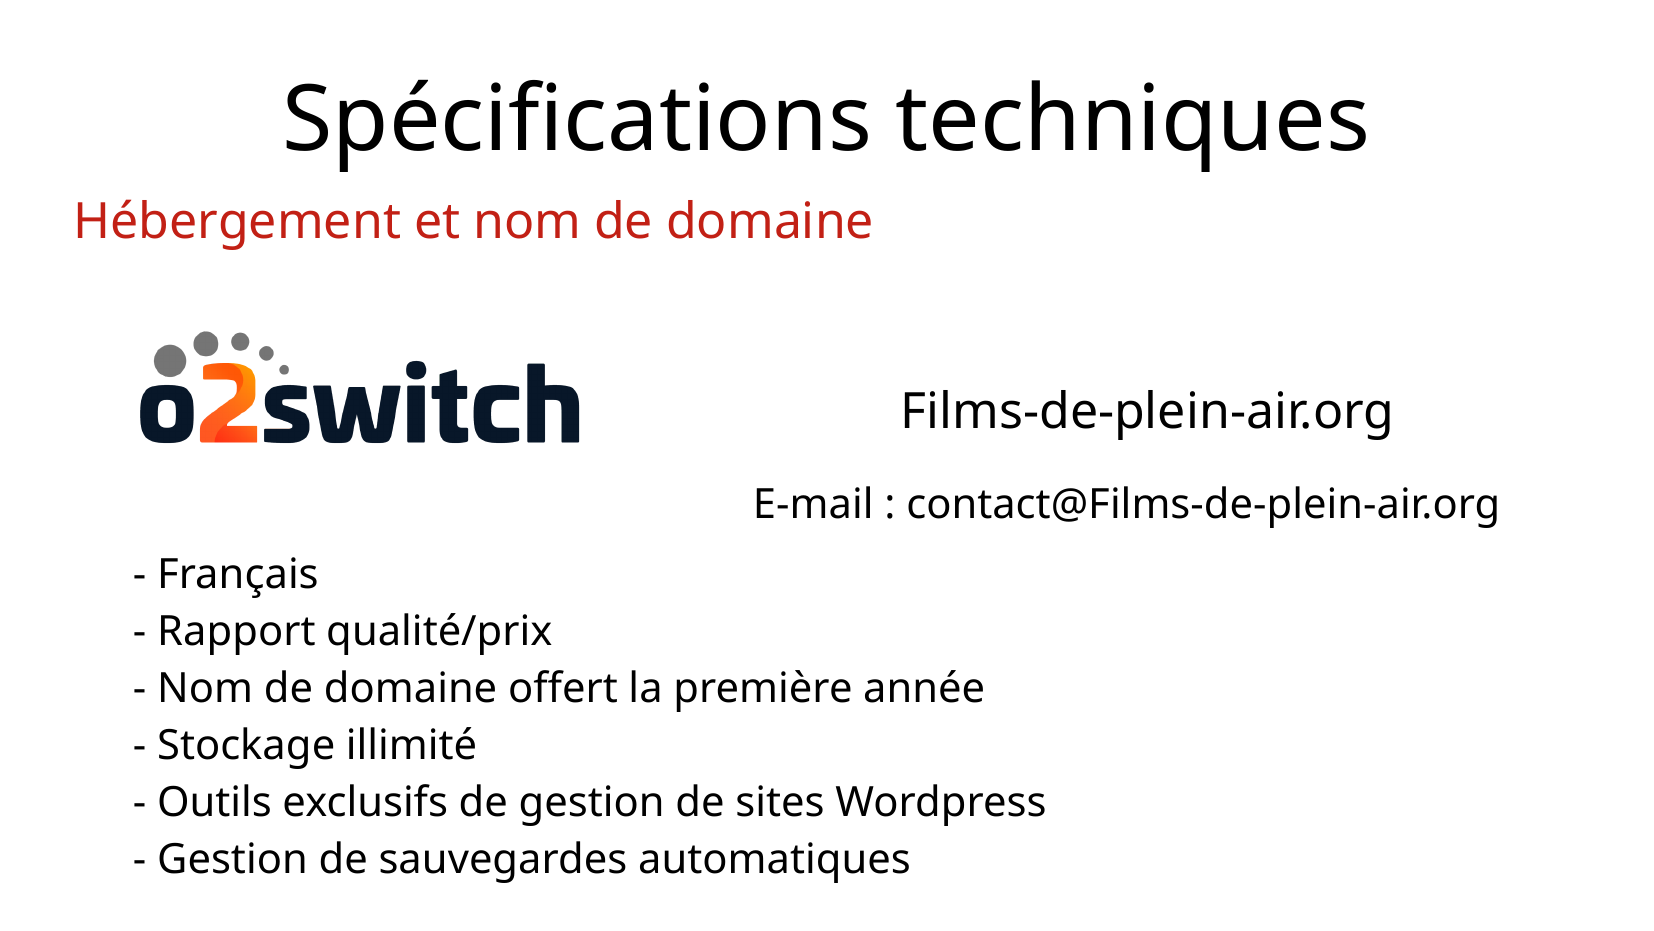

# Spécifications techniques
Hébergement et nom de domaine
Films-de-plein-air.org
E-mail : contact@Films-de-plein-air.org
- Français
- Rapport qualité/prix
- Nom de domaine offert la première année
- Stockage illimité
- Outils exclusifs de gestion de sites Wordpress
- Gestion de sauvegardes automatiques